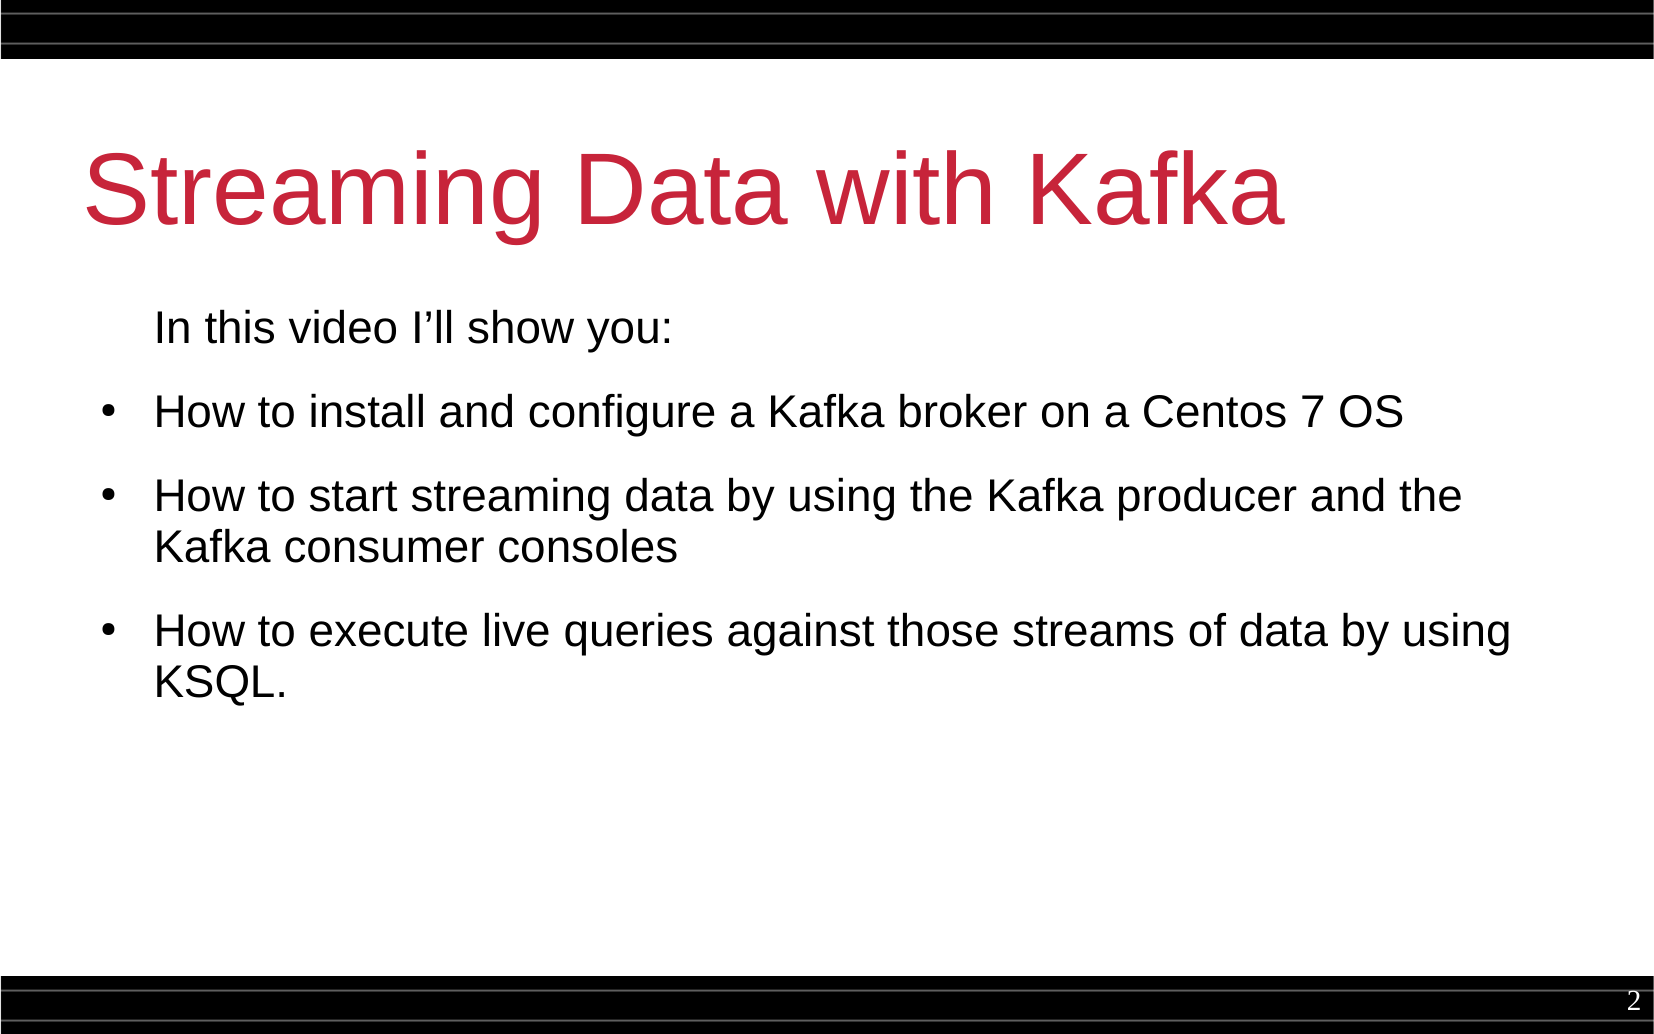

# Streaming Data with Kafka
In this video I’ll show you:
How to install and configure a Kafka broker on a Centos 7 OS
How to start streaming data by using the Kafka producer and the Kafka consumer consoles
How to execute live queries against those streams of data by using KSQL.